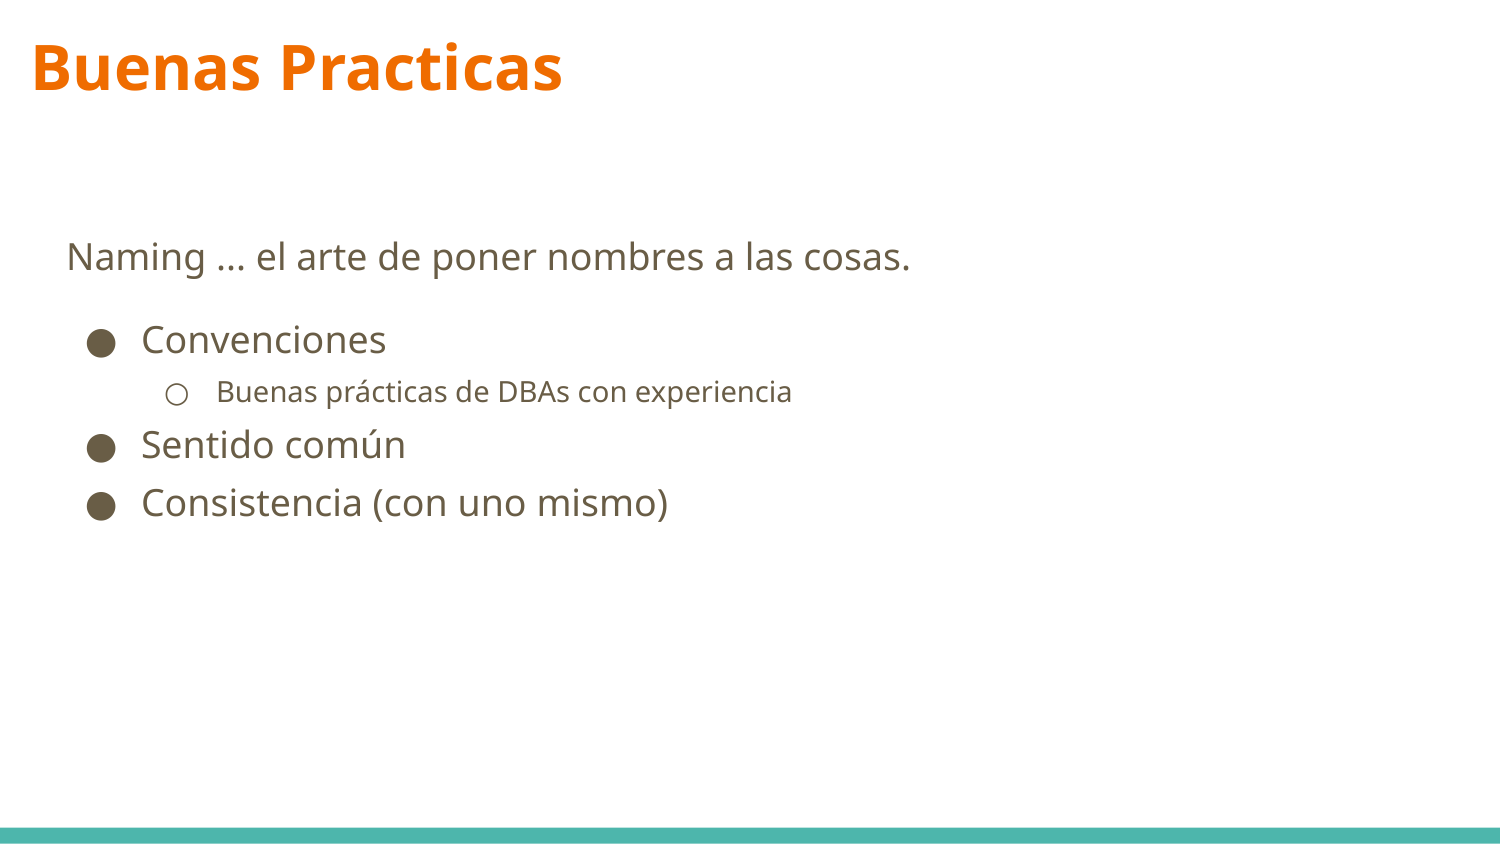

# Buenas Practicas
Naming ... el arte de poner nombres a las cosas.
Convenciones
Buenas prácticas de DBAs con experiencia
Sentido común
Consistencia (con uno mismo)